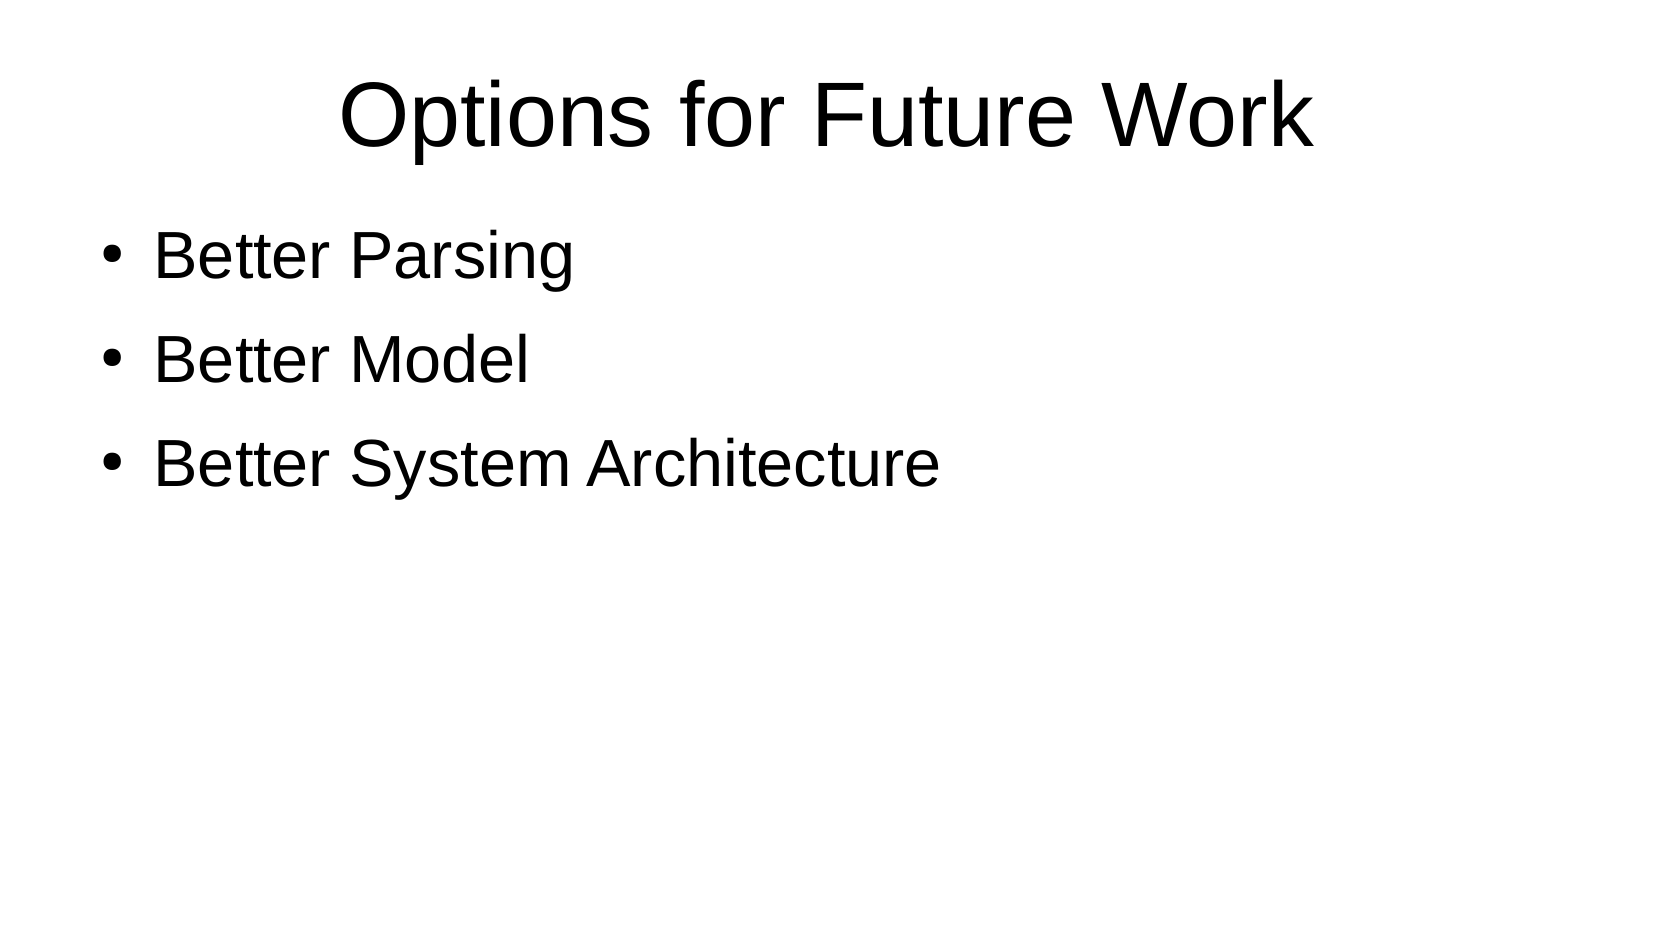

# Options for Future Work
Better Parsing
Better Model
Better System Architecture